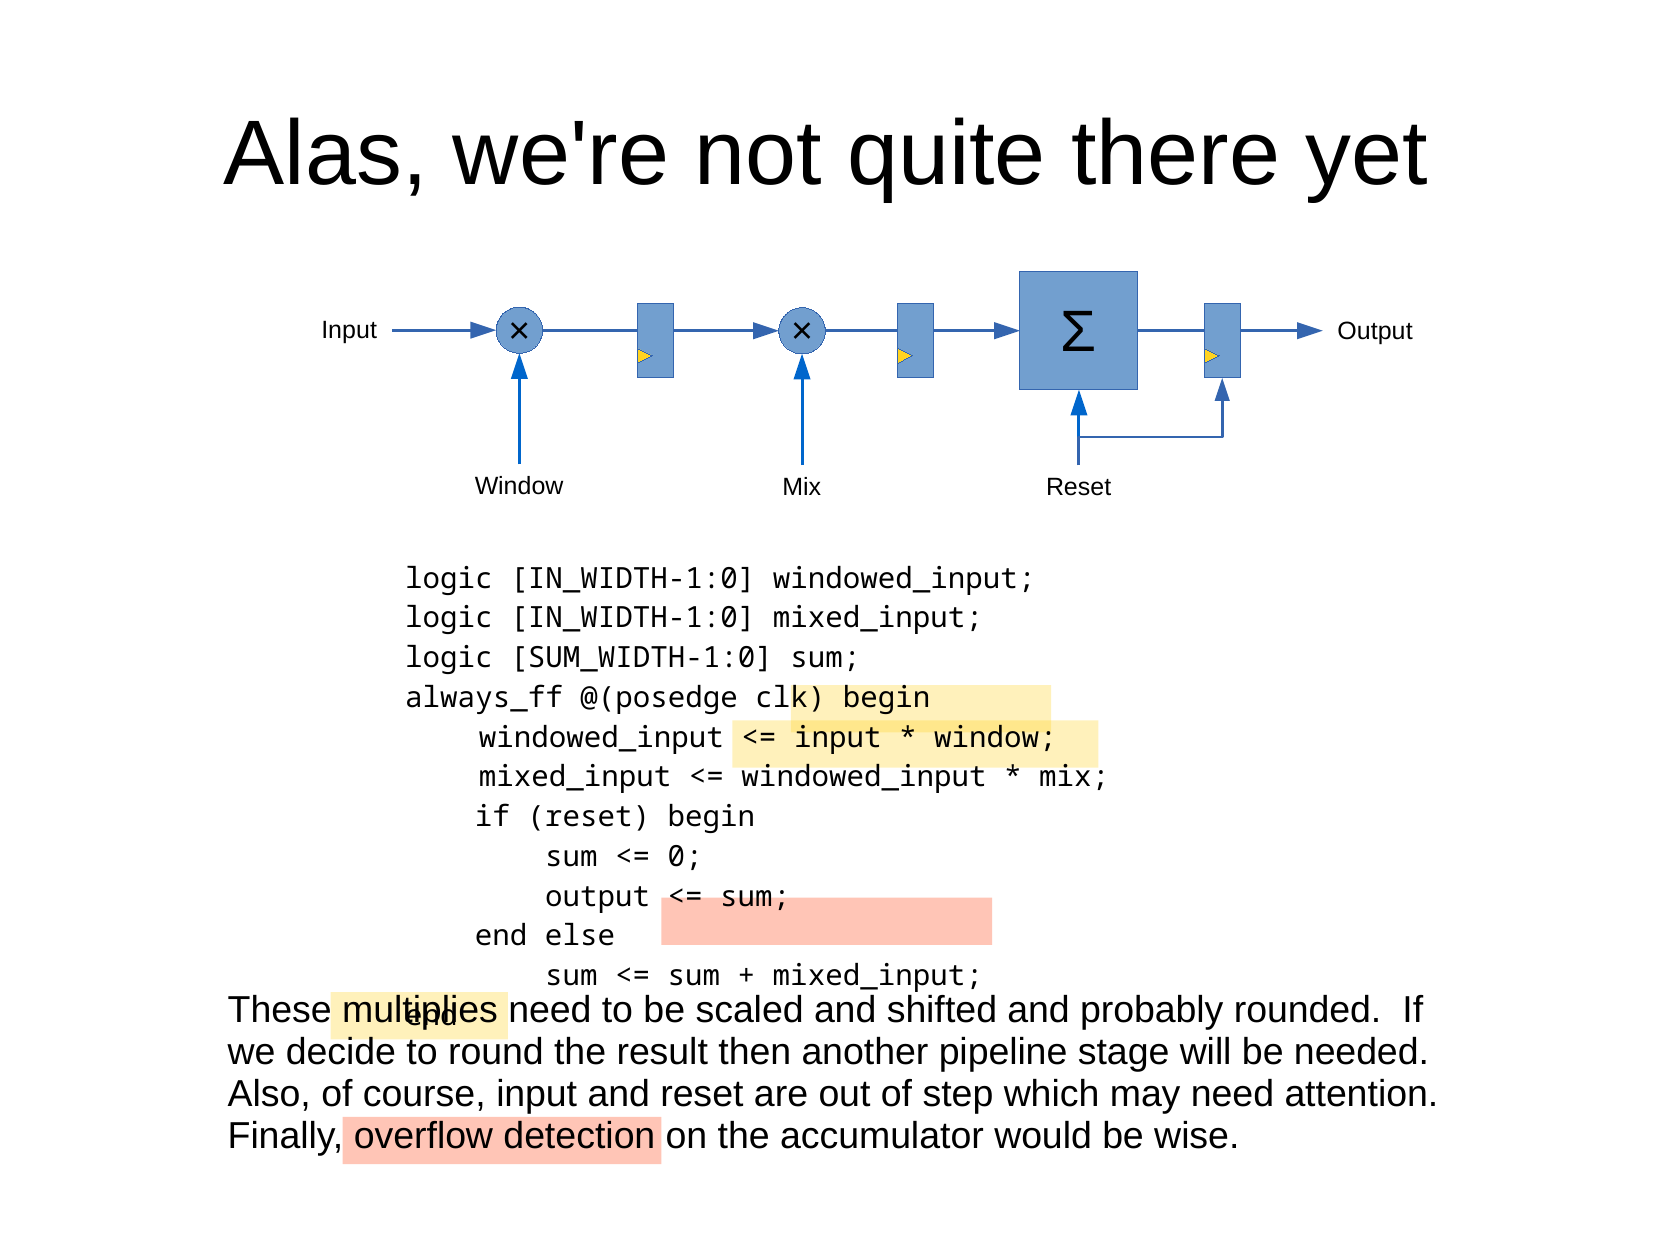

# Alas, we're not quite there yet
Σ
×
×
Input
Output
Window
Mix
Reset
logic [IN_WIDTH-1:0] windowed_input;
logic [IN_WIDTH-1:0] mixed_input;
logic [SUM_WIDTH-1:0] sum;
always_ff @(posedge clk) begin
	windowed_input <= input * window;
	mixed_input <= windowed_input * mix;
 if (reset) begin
 sum <= 0;
 output <= sum;
 end else
 sum <= sum + mixed_input;
end
These multiplies need to be scaled and shifted and probably rounded. If we decide to round the result then another pipeline stage will be needed. Also, of course, input and reset are out of step which may need attention.
Finally, overflow detection on the accumulator would be wise.